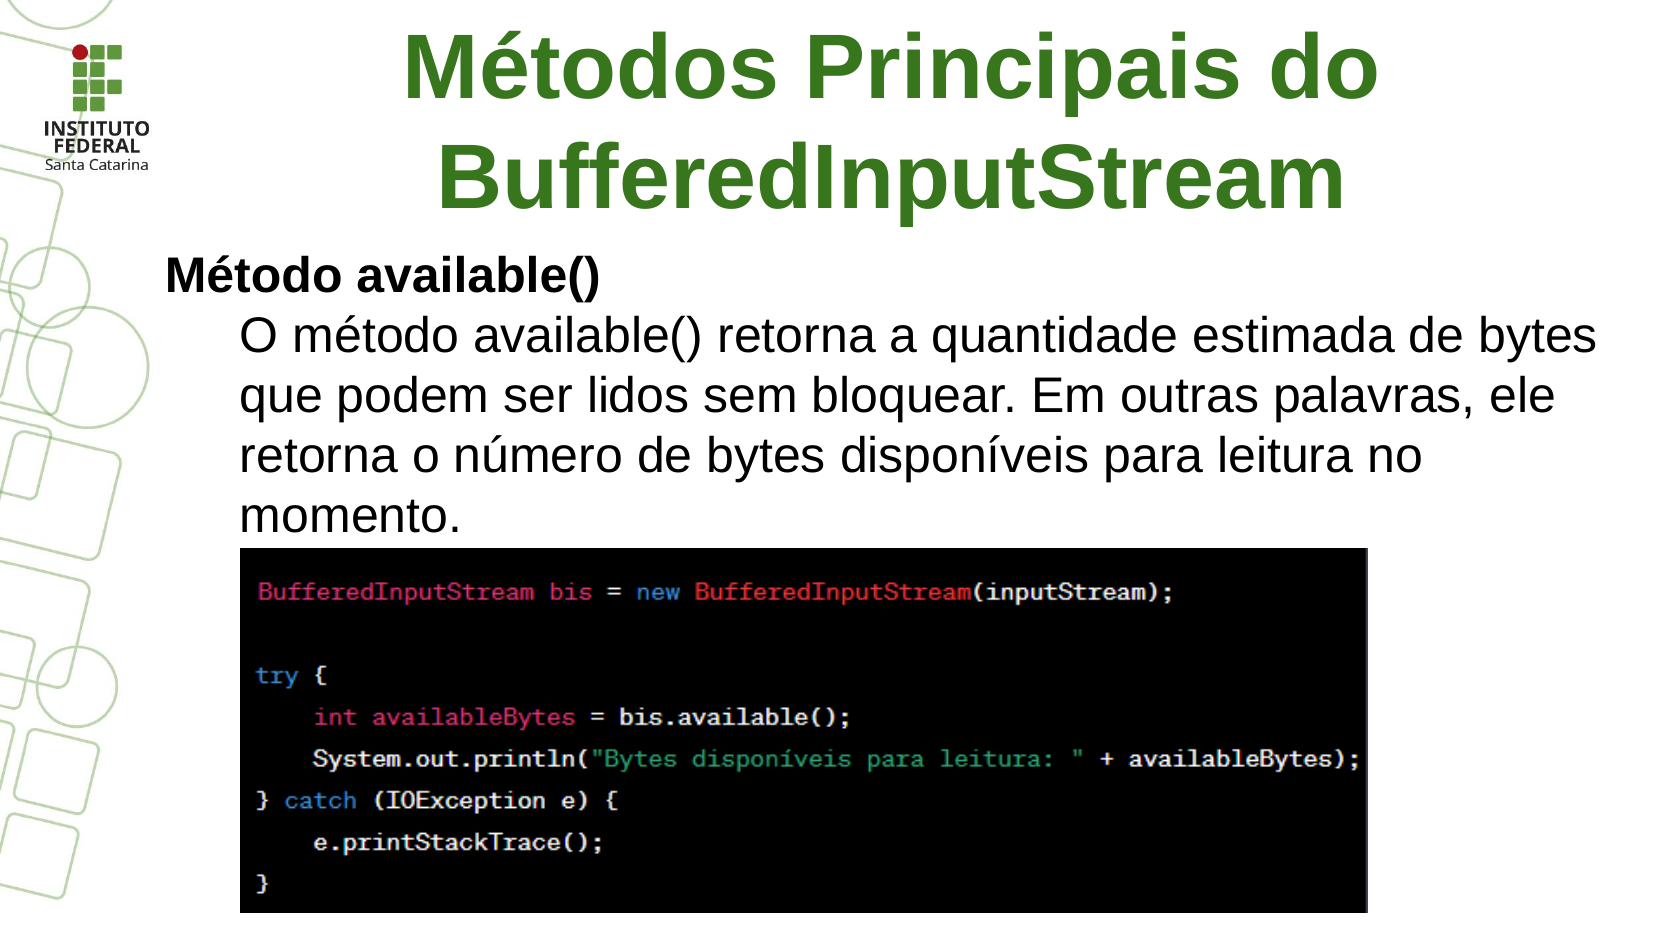

# Métodos Principais do BufferedInputStream
Método available()
O método available() retorna a quantidade estimada de bytes que podem ser lidos sem bloquear. Em outras palavras, ele retorna o número de bytes disponíveis para leitura no momento.